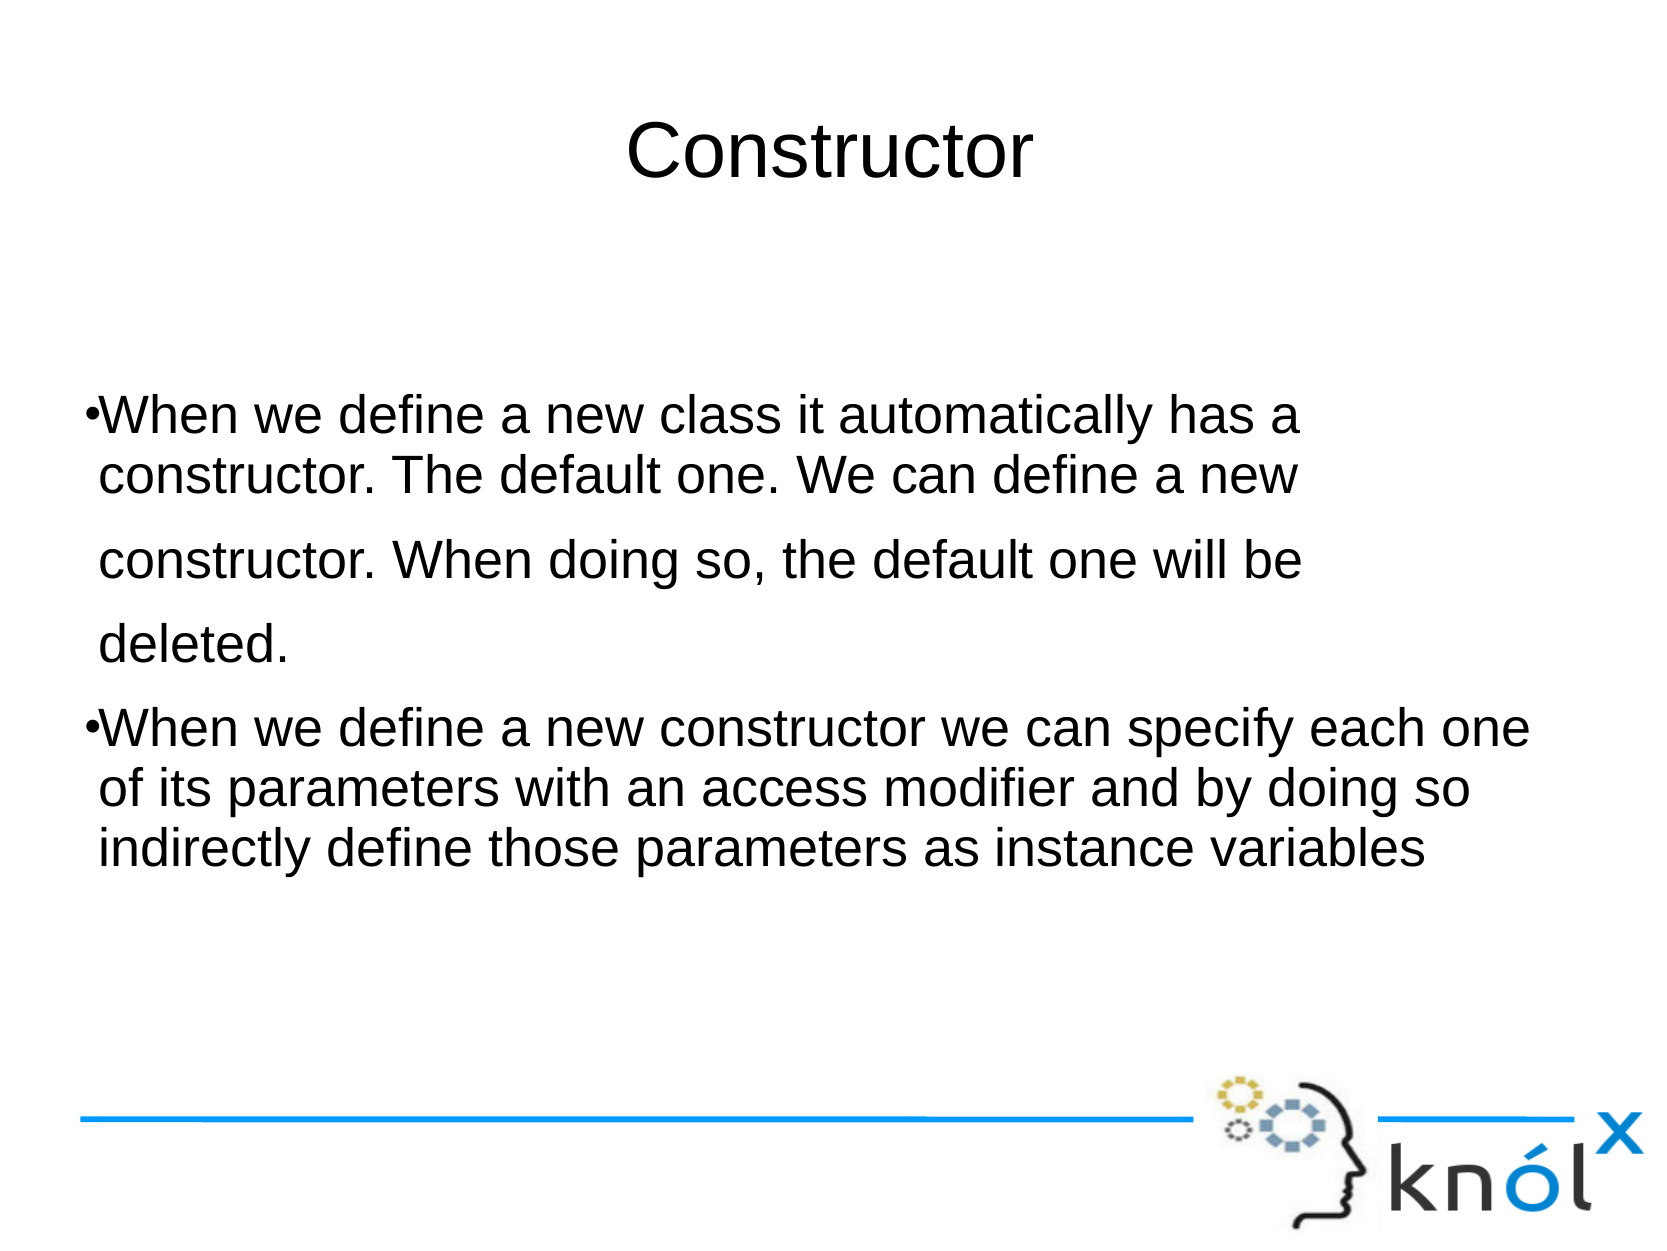

# Constructor
When we define a new class it automatically has a constructor. The default one. We can define a new
constructor. When doing so, the default one will be
deleted.
When we define a new constructor we can specify each one of its parameters with an access modifier and by doing so indirectly define those parameters as instance variables